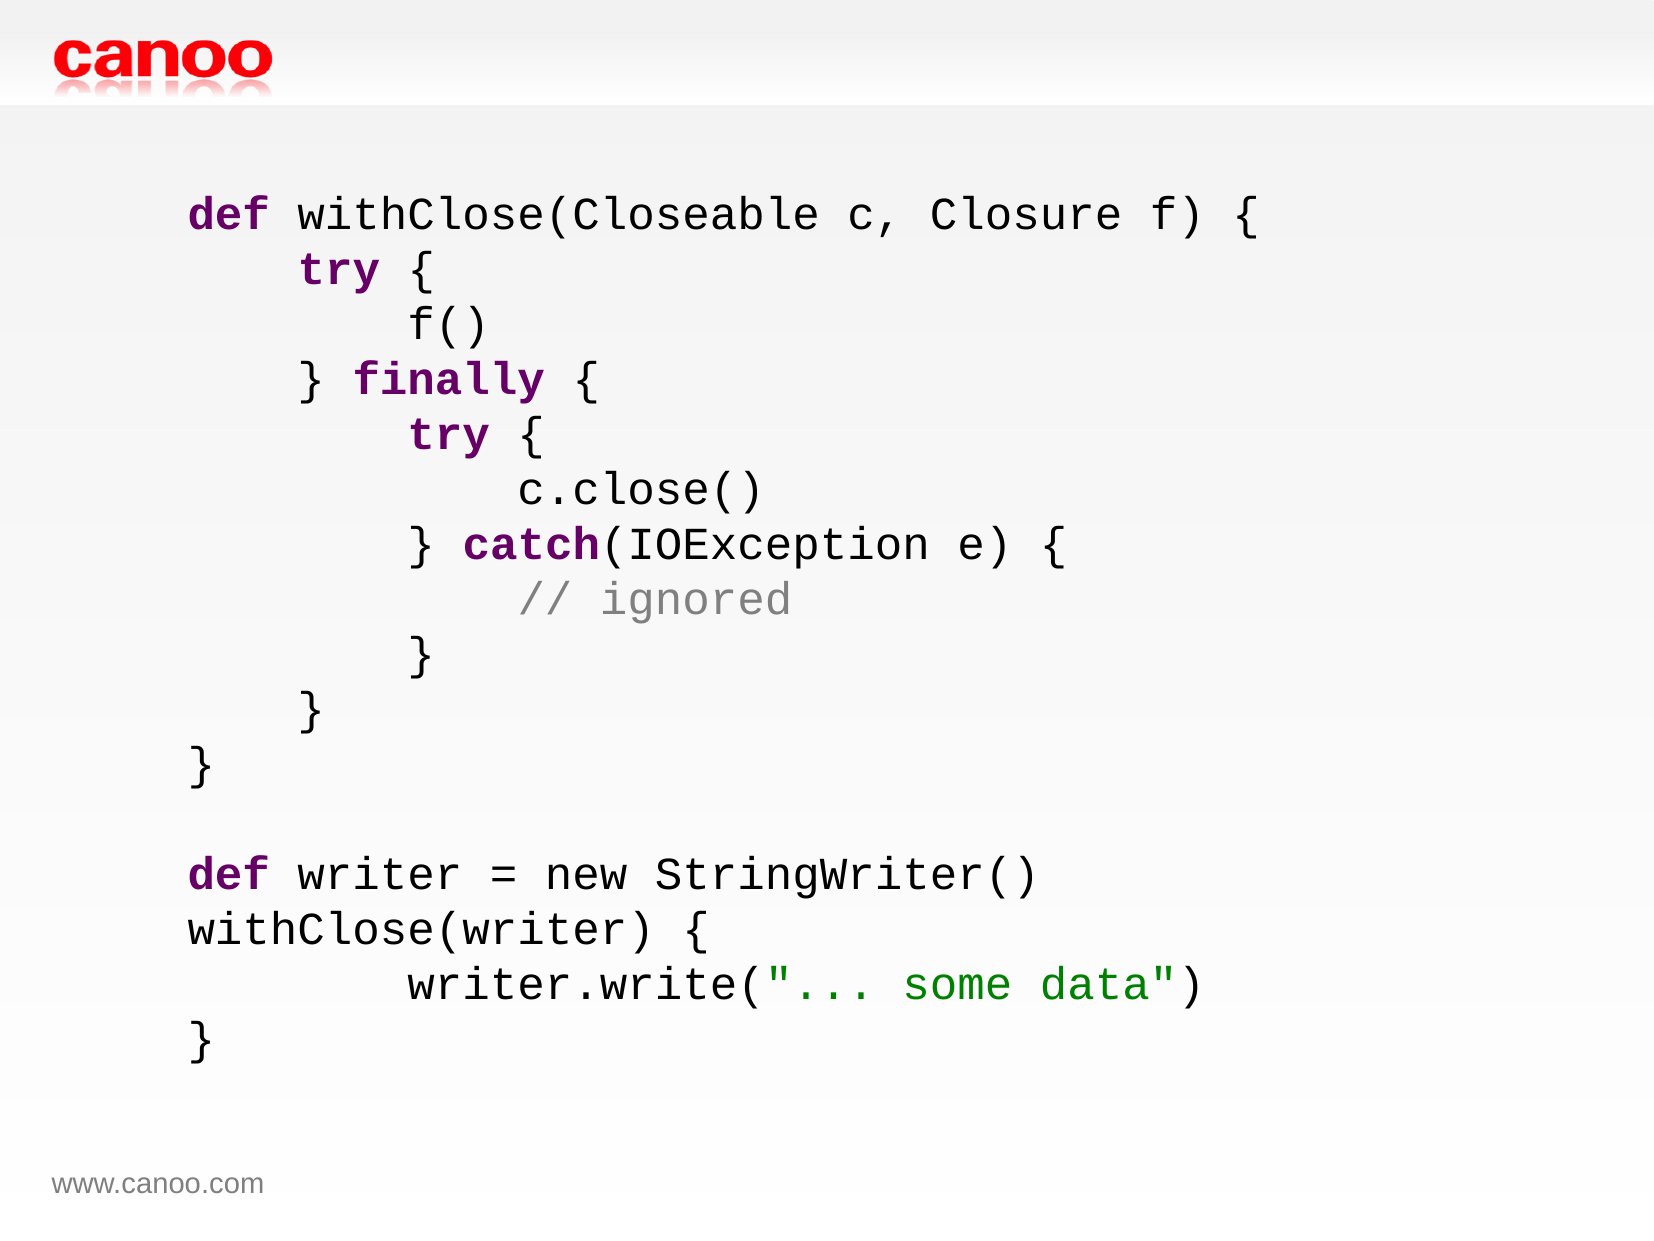

def withClose(Closeable c, Closure f) {
 try {
 f()
 } finally {
 try {
 c.close()
 } catch(IOException e) {
 // ignored
 }
 }
}
def writer = new StringWriter()
withClose(writer) {
 writer.write("... some data")
}